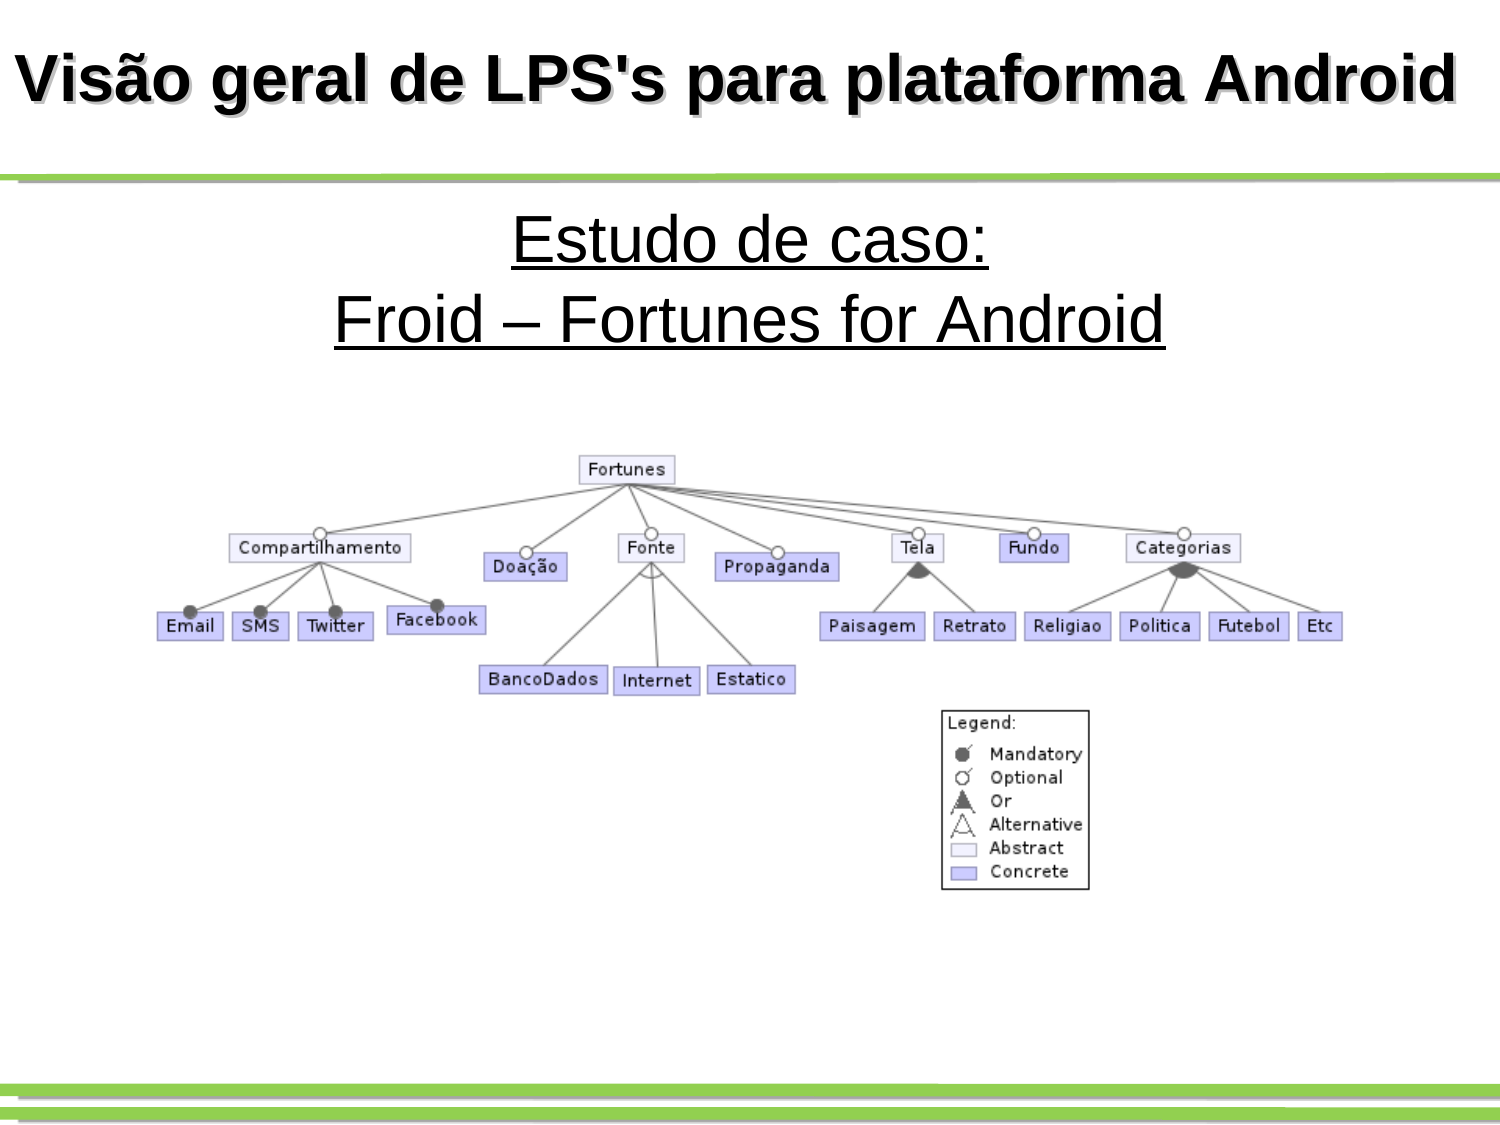

Visão geral de LPS's para plataforma Android
Estudo de caso:
Froid – Fortunes for Android